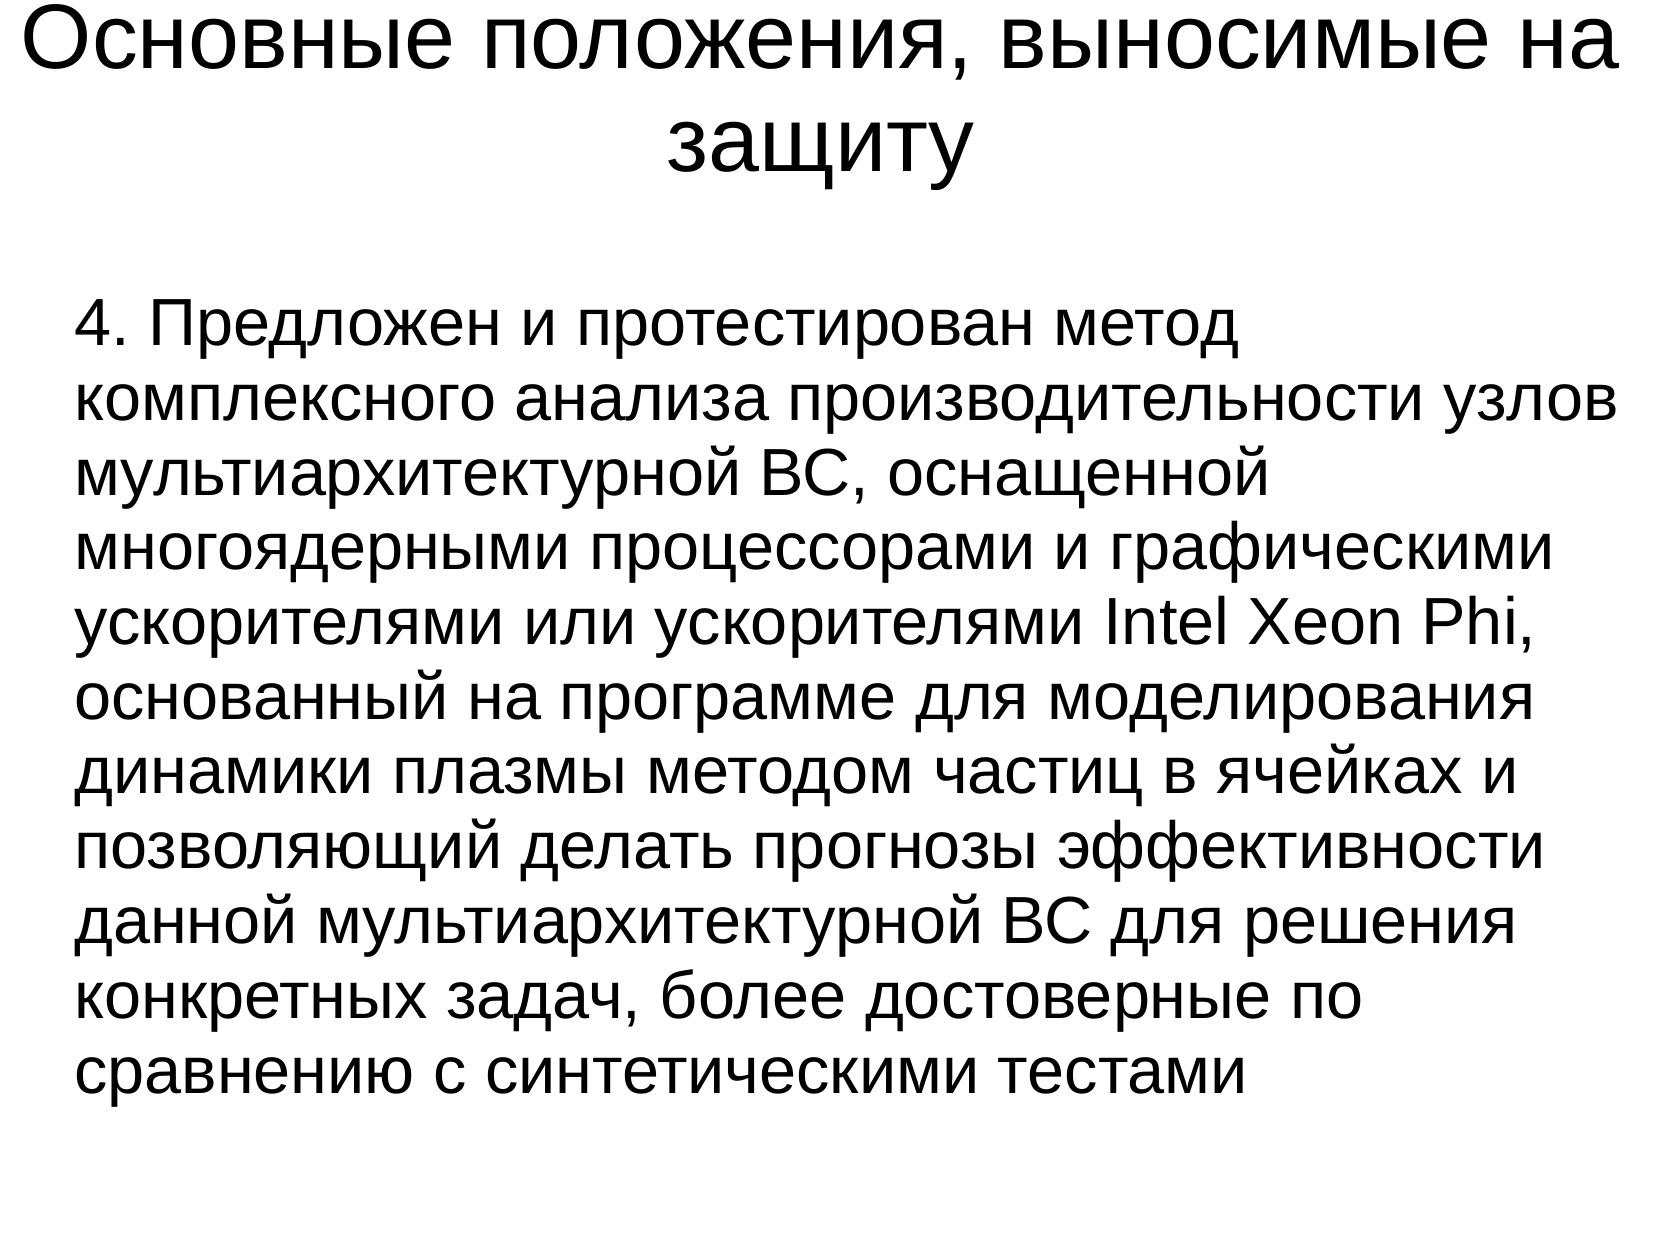

# Основные положения, выносимые на защиту
4. Предложен и протестирован метод комплексного анализа производительности узлов мультиархитектурной ВС, оснащенной многоядерными процессорами и графическими ускорителями или ускорителями Intel Xeon Phi, основанный на программе для моделирования динамики плазмы методом частиц в ячейках и позволяющий делать прогнозы эффективности данной мультиархитектурной ВС для решения конкретных задач, более достоверные по сравнению с синтетическими тестами